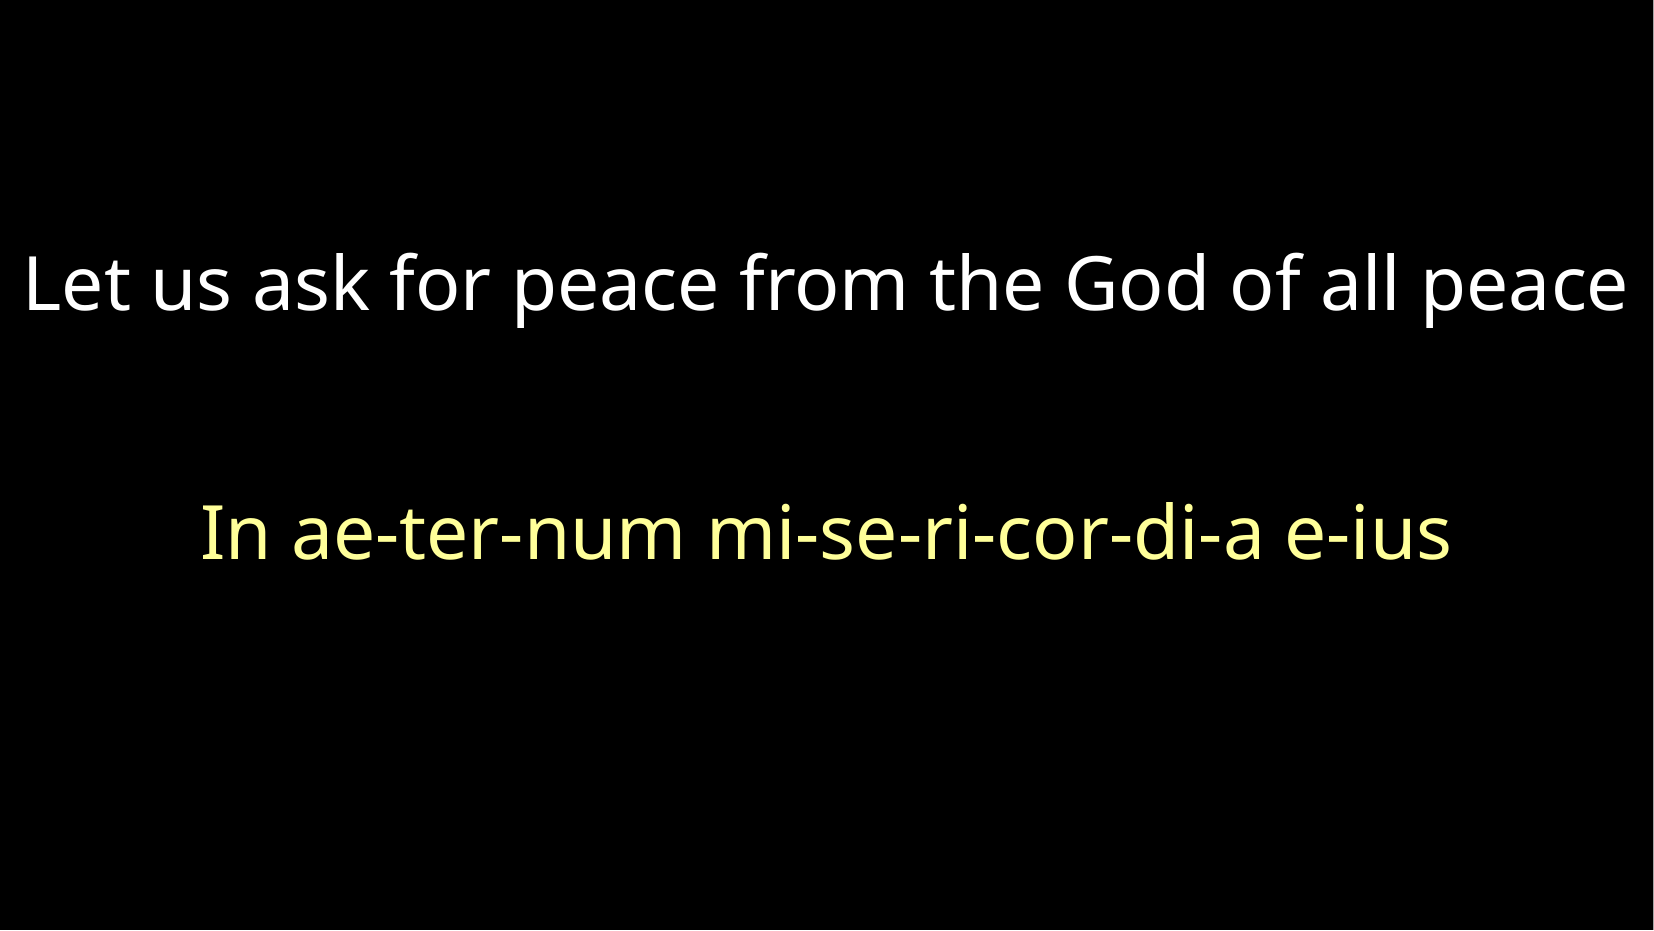

#
Let us ask for peace from the God of all peace
In ae-ter-num mi-se-ri-cor-di-a e-ius